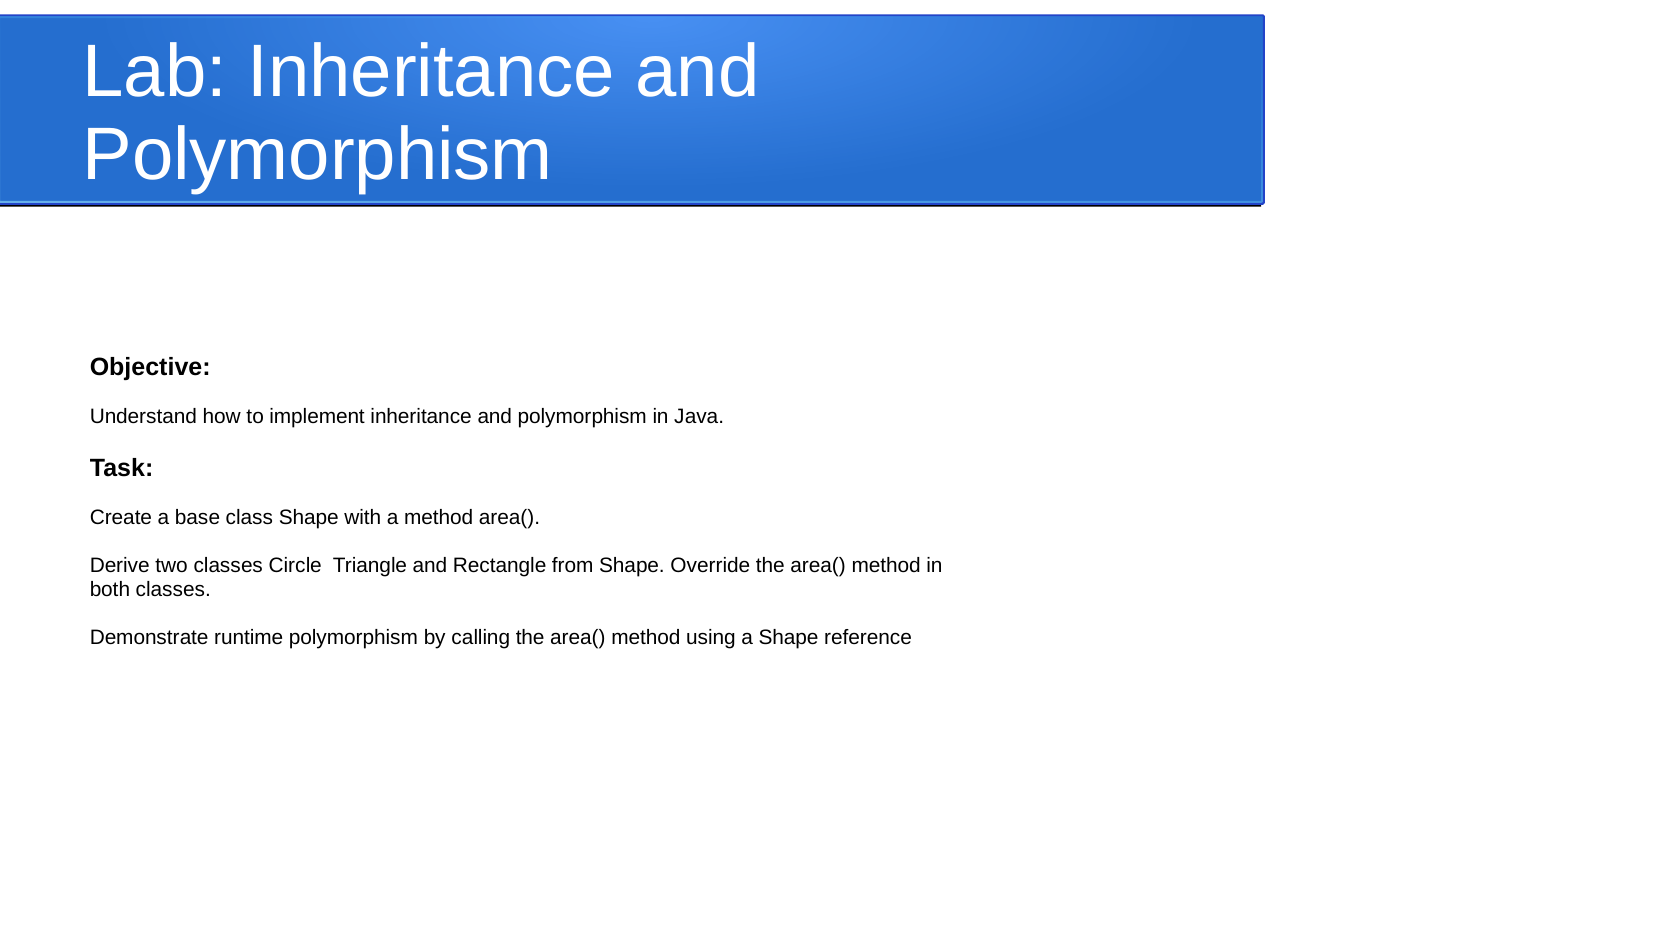

# Lab: Inheritance and Polymorphism
Objective:
Understand how to implement inheritance and polymorphism in Java.
Task:
Create a base class Shape with a method area().
Derive two classes Circle Triangle and Rectangle from Shape. Override the area() method in both classes.
Demonstrate runtime polymorphism by calling the area() method using a Shape reference